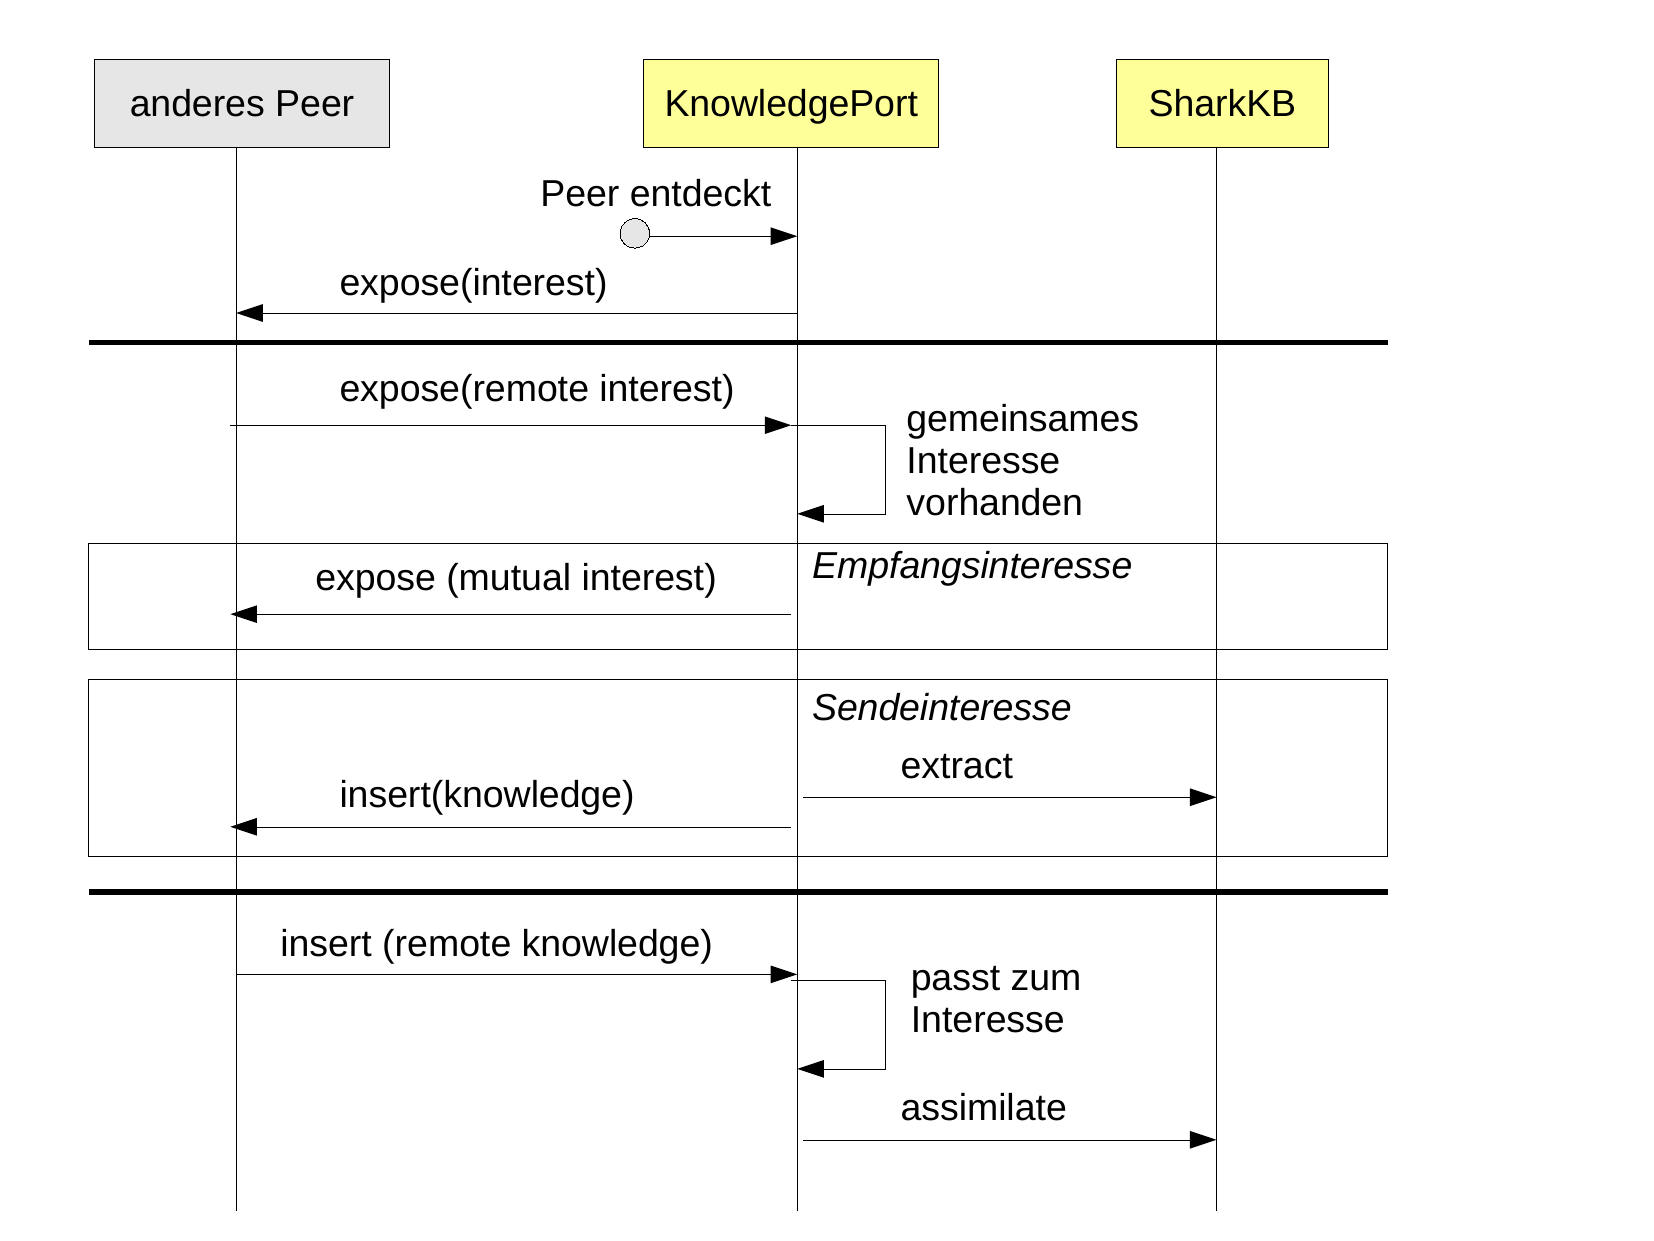

anderes Peer
KnowledgePort
SharkKB
Peer entdeckt
expose(interest)
expose(remote interest)
gemeinsames
Interesse
vorhanden
Empfangsinteresse
expose (mutual interest)
Sendeinteresse
extract
insert(knowledge)
insert (remote knowledge)
passt zum
Interesse
assimilate